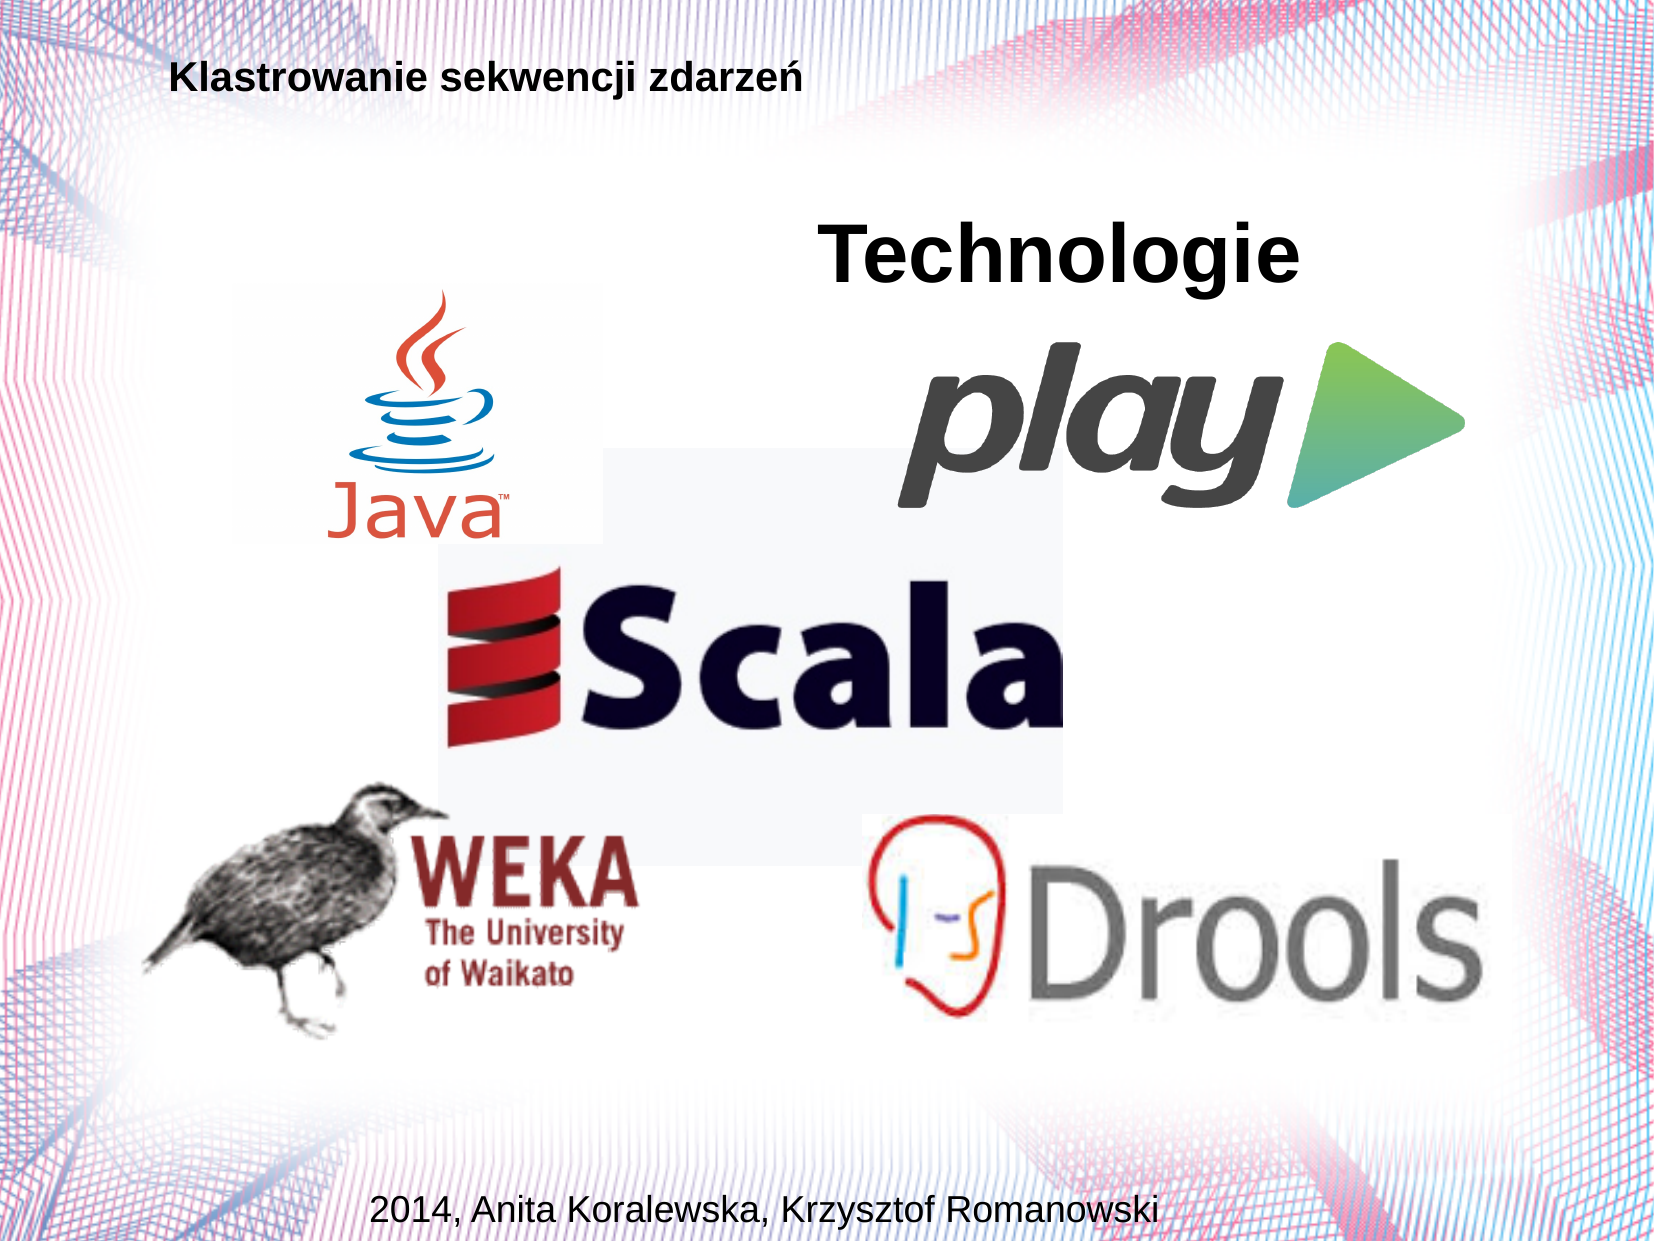

Klastrowanie sekwencji zdarzeń
Technologie
2014, Anita Koralewska, Krzysztof Romanowski